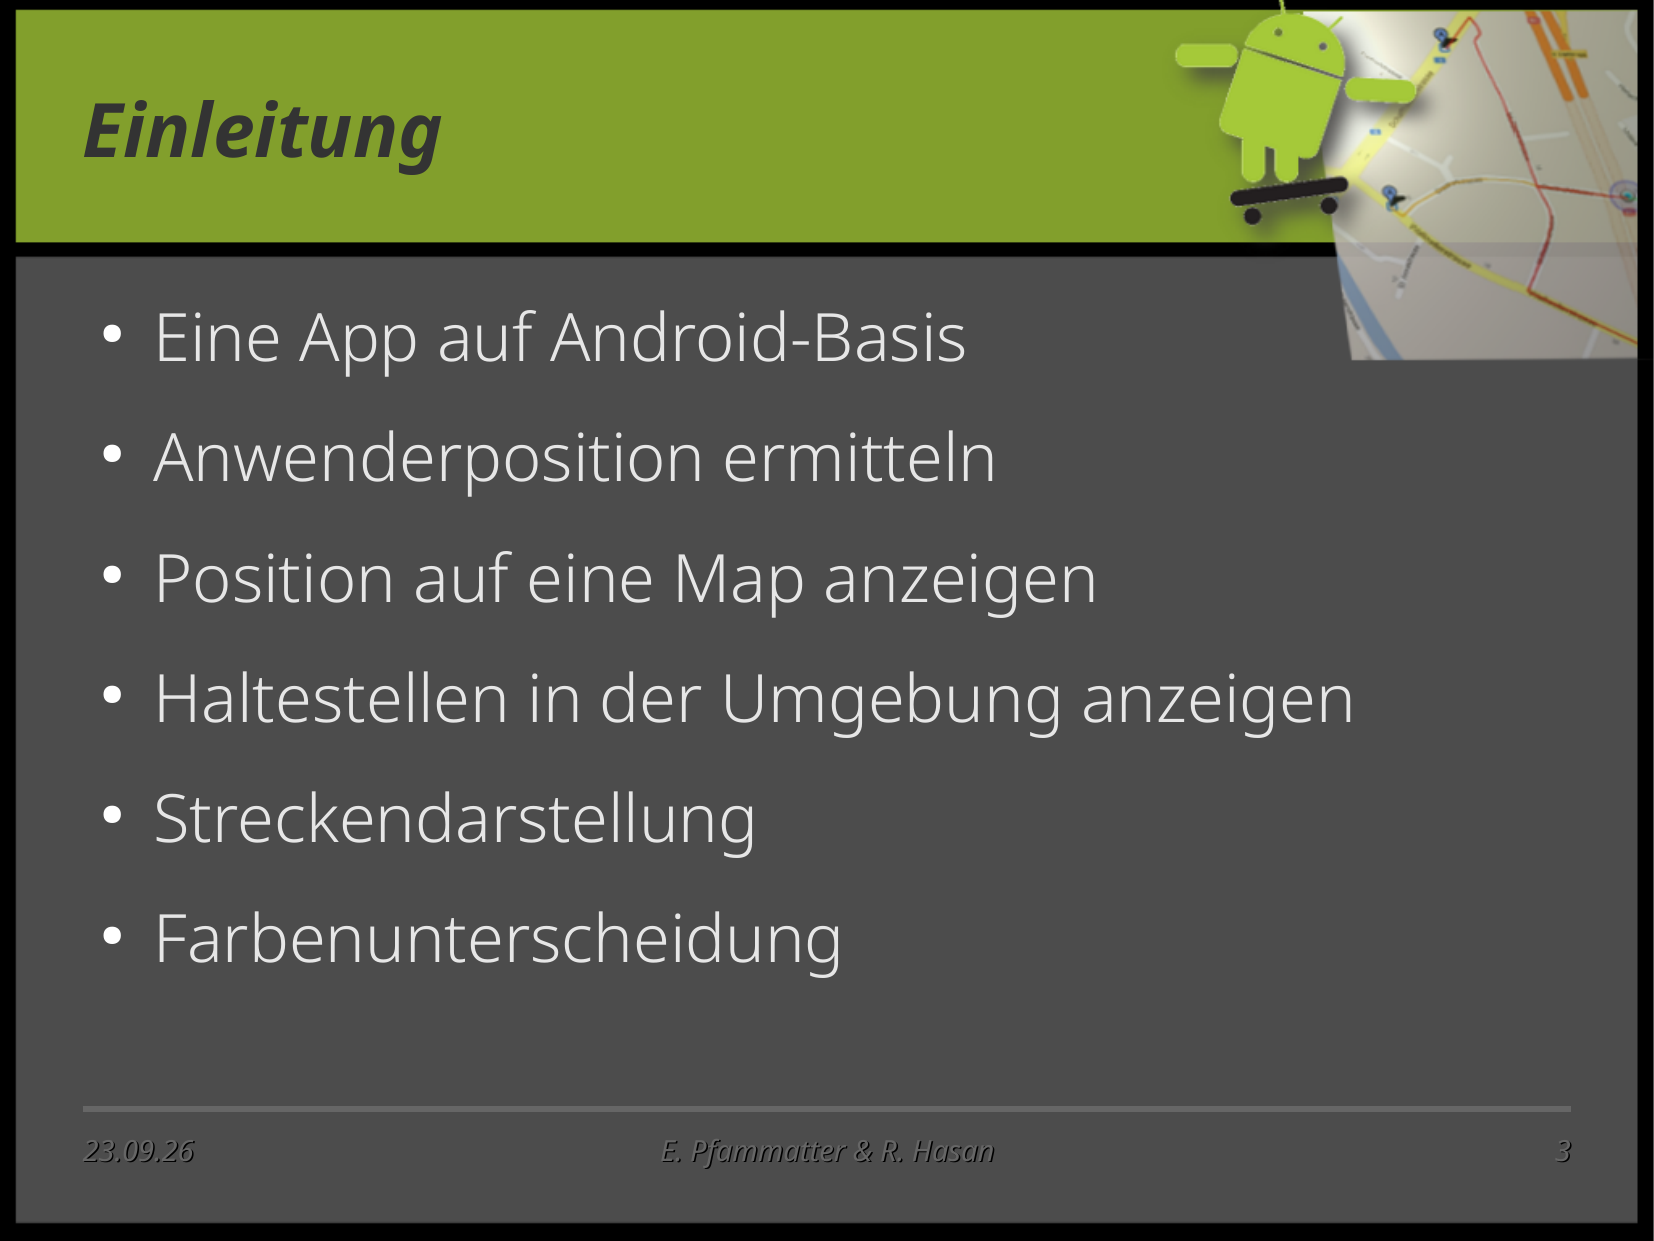

# Einleitung
Eine App auf Android-Basis
Anwenderposition ermitteln
Position auf eine Map anzeigen
Haltestellen in der Umgebung anzeigen
Streckendarstellung
Farbenunterscheidung
E. Pfammatter & R. Hasan
3